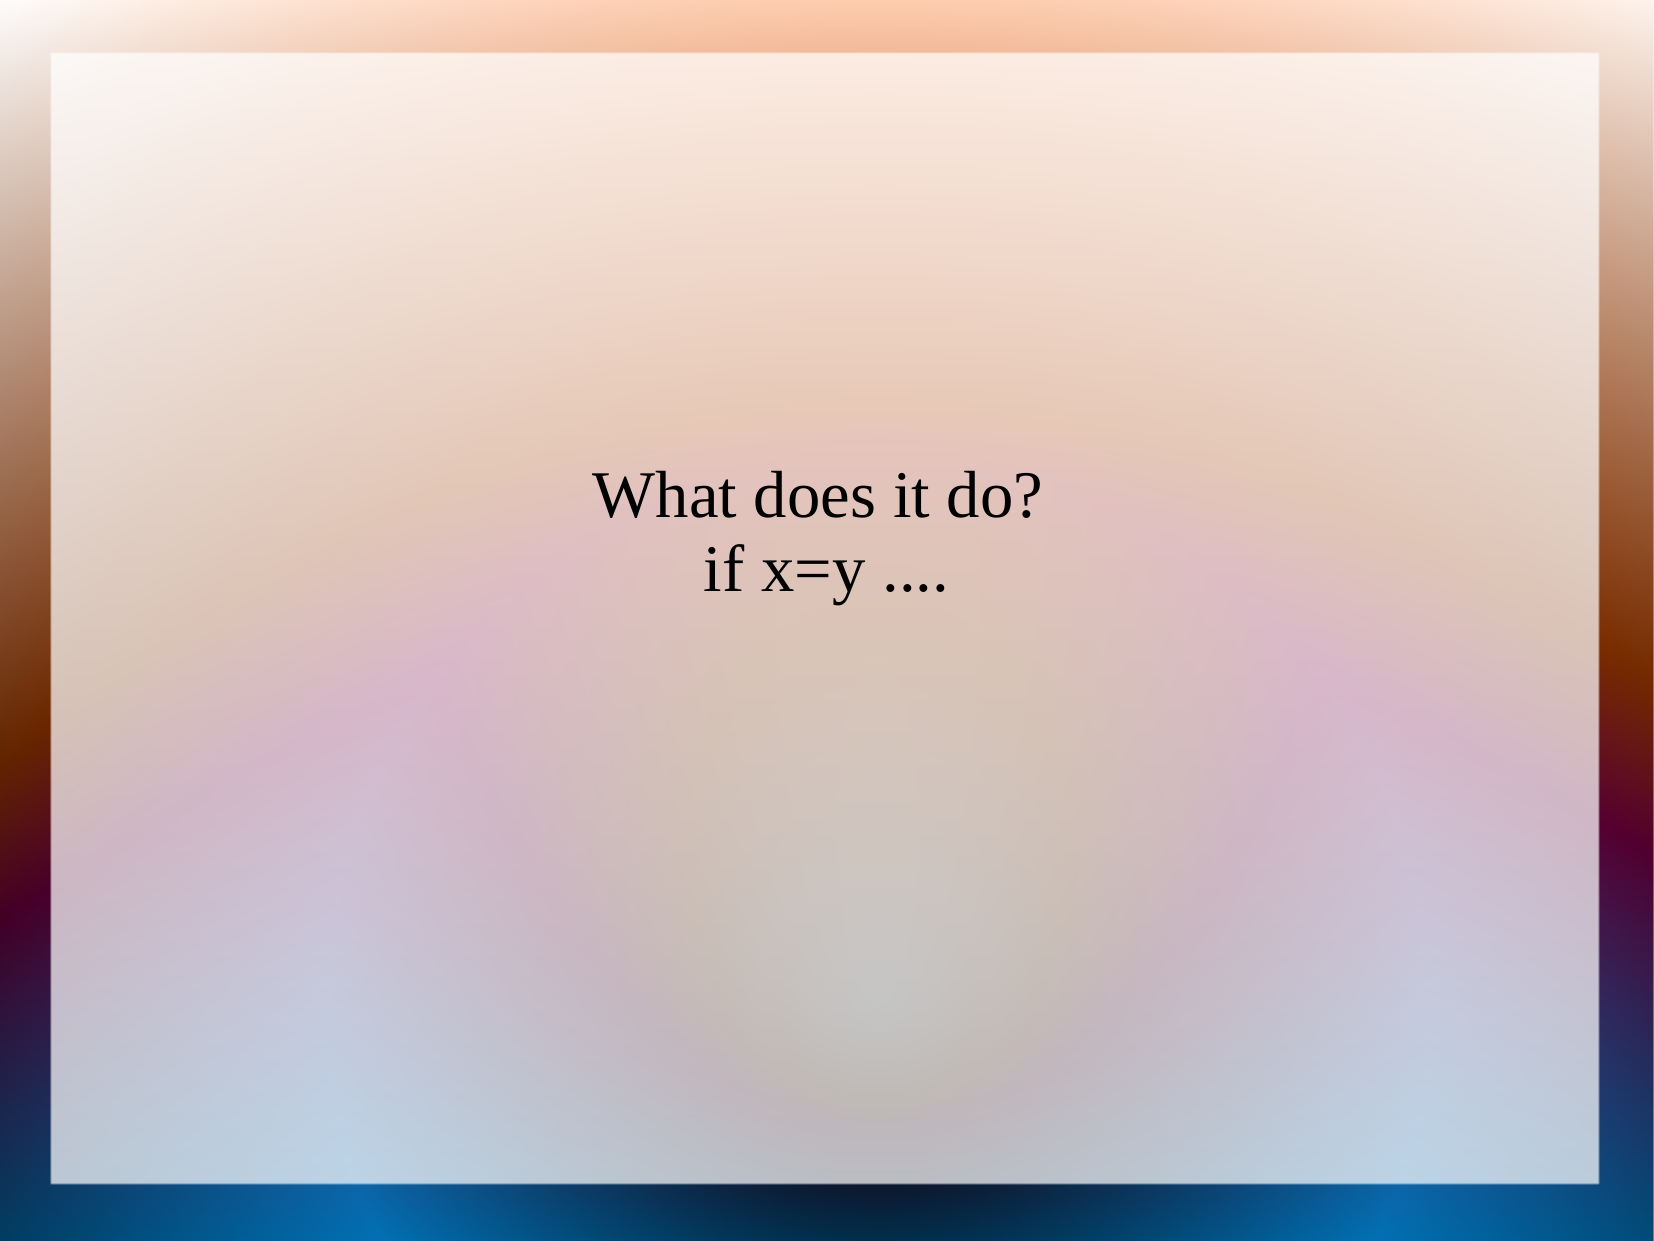

# What does it do?
if x=y ....